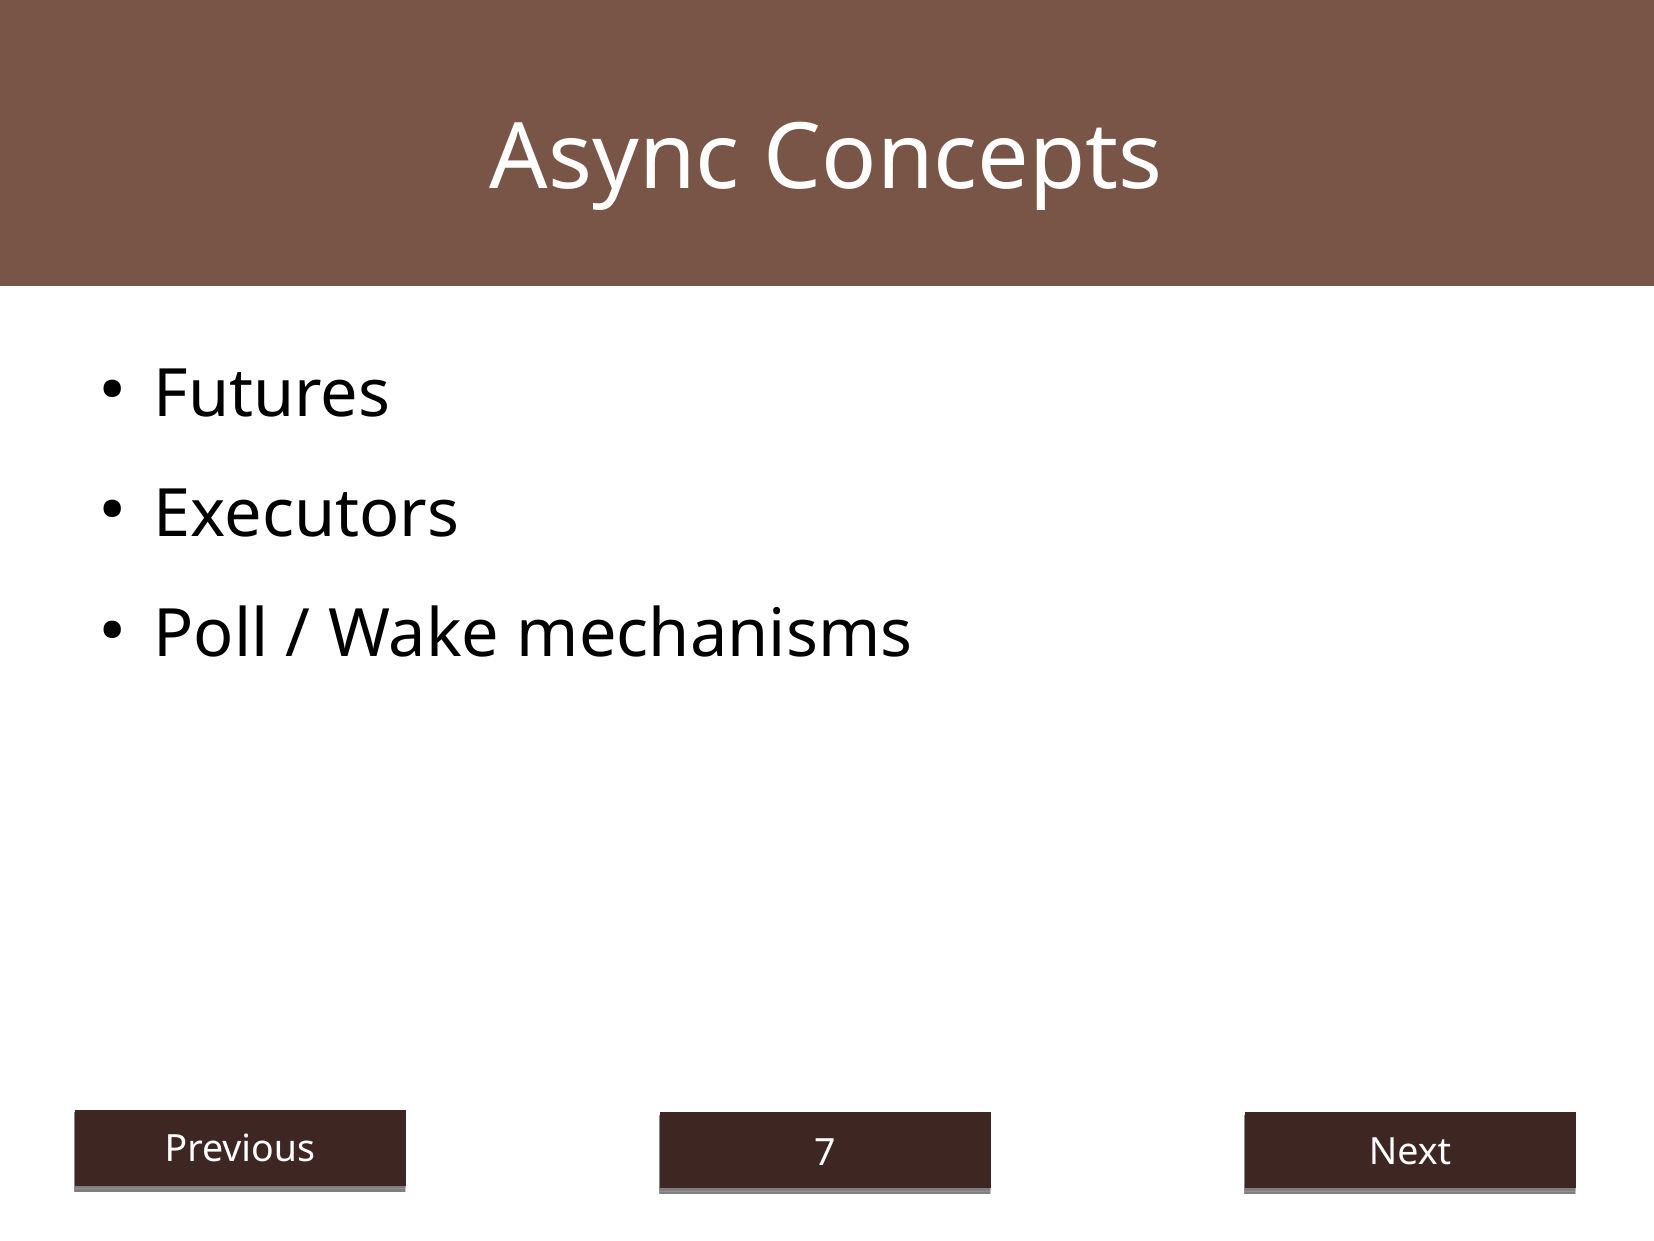

# Async Concepts
Futures
Executors
Poll / Wake mechanisms
Previous
Next